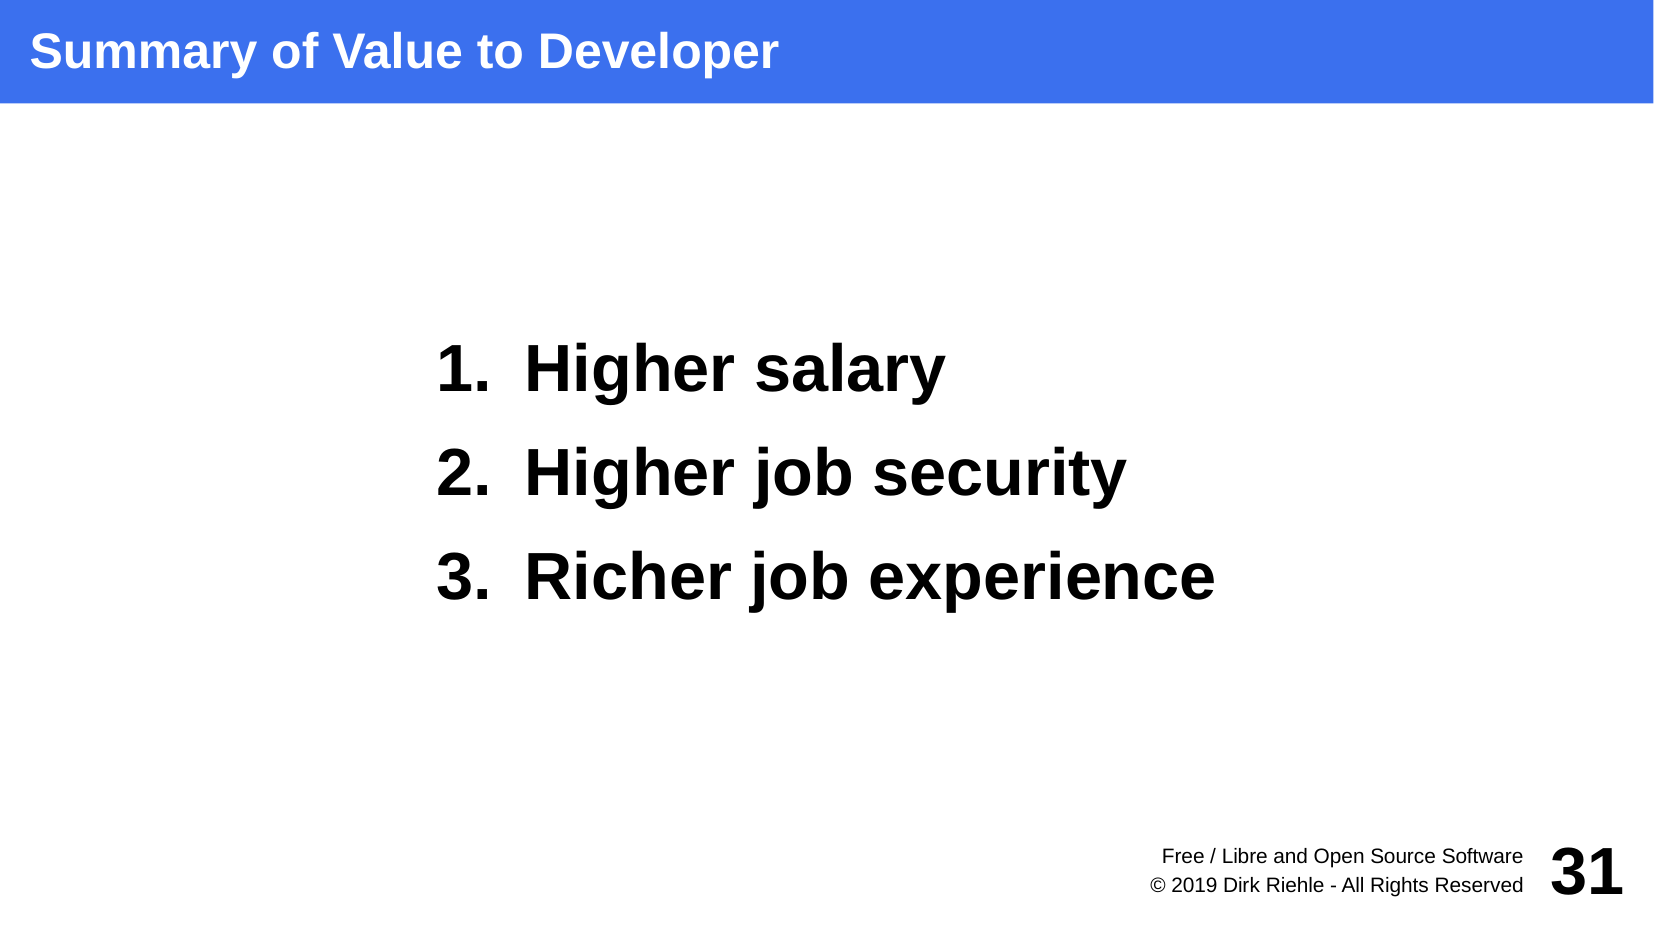

# Summary of Value to Developer
Higher salary
Higher job security
Richer job experience
Free / Libre and Open Source Software
31
© 2019 Dirk Riehle - All Rights Reserved